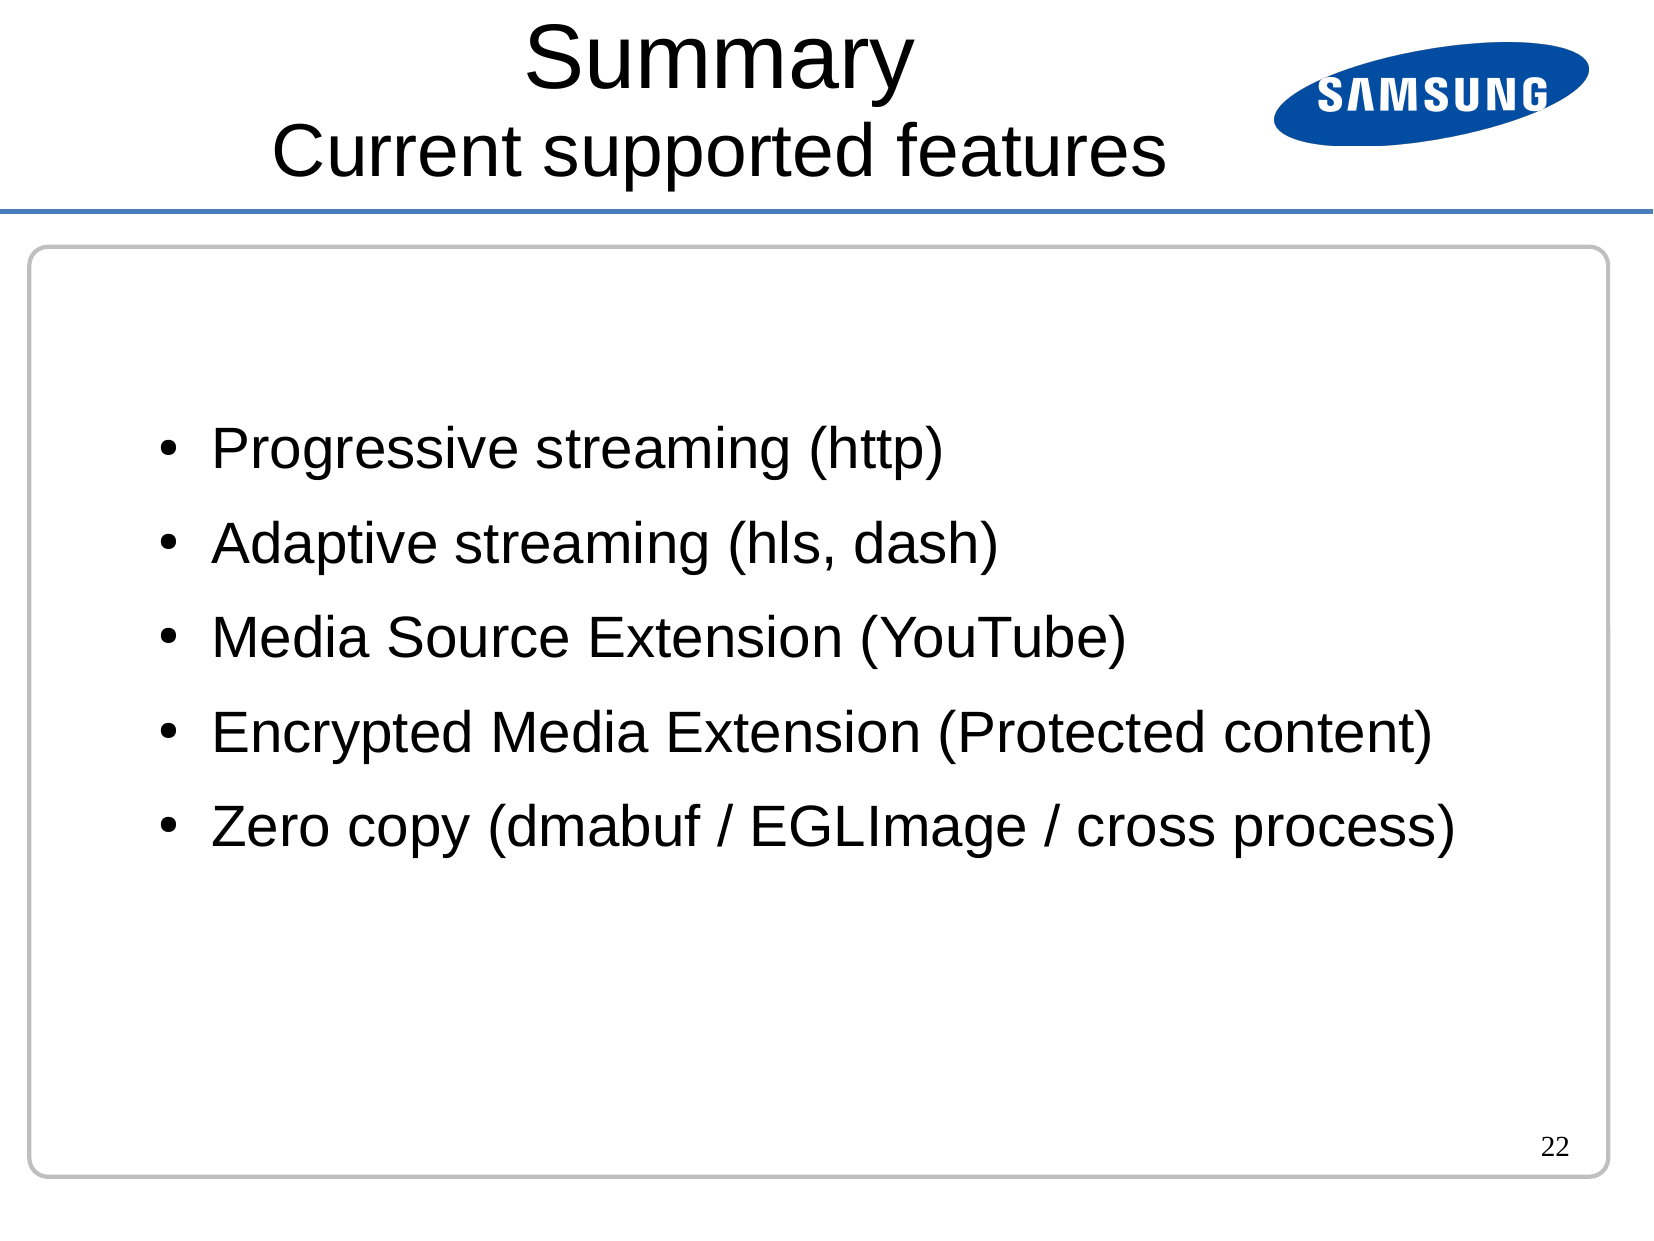

Summary
Current supported features
# Progressive streaming (http)
Adaptive streaming (hls, dash)
Media Source Extension (YouTube)
Encrypted Media Extension (Protected content)
Zero copy (dmabuf / EGLImage / cross process)
22